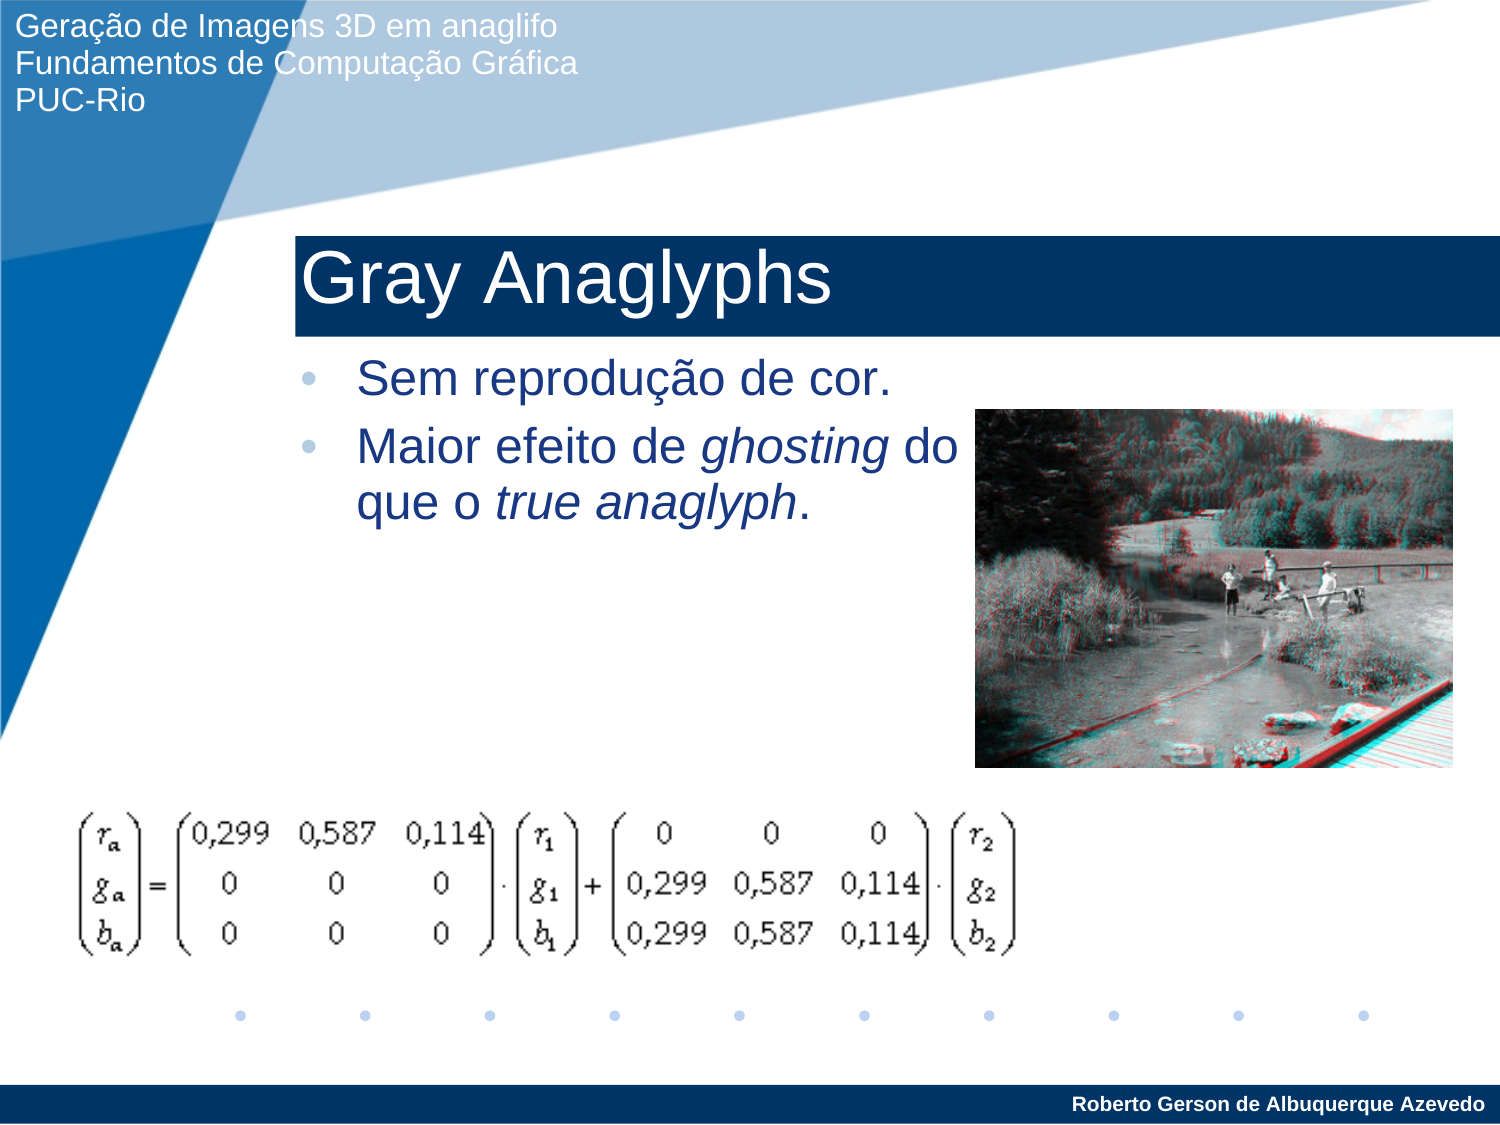

# Gray Anaglyphs
Sem reprodução de cor.
Maior efeito de ghosting do
que o true anaglyph.